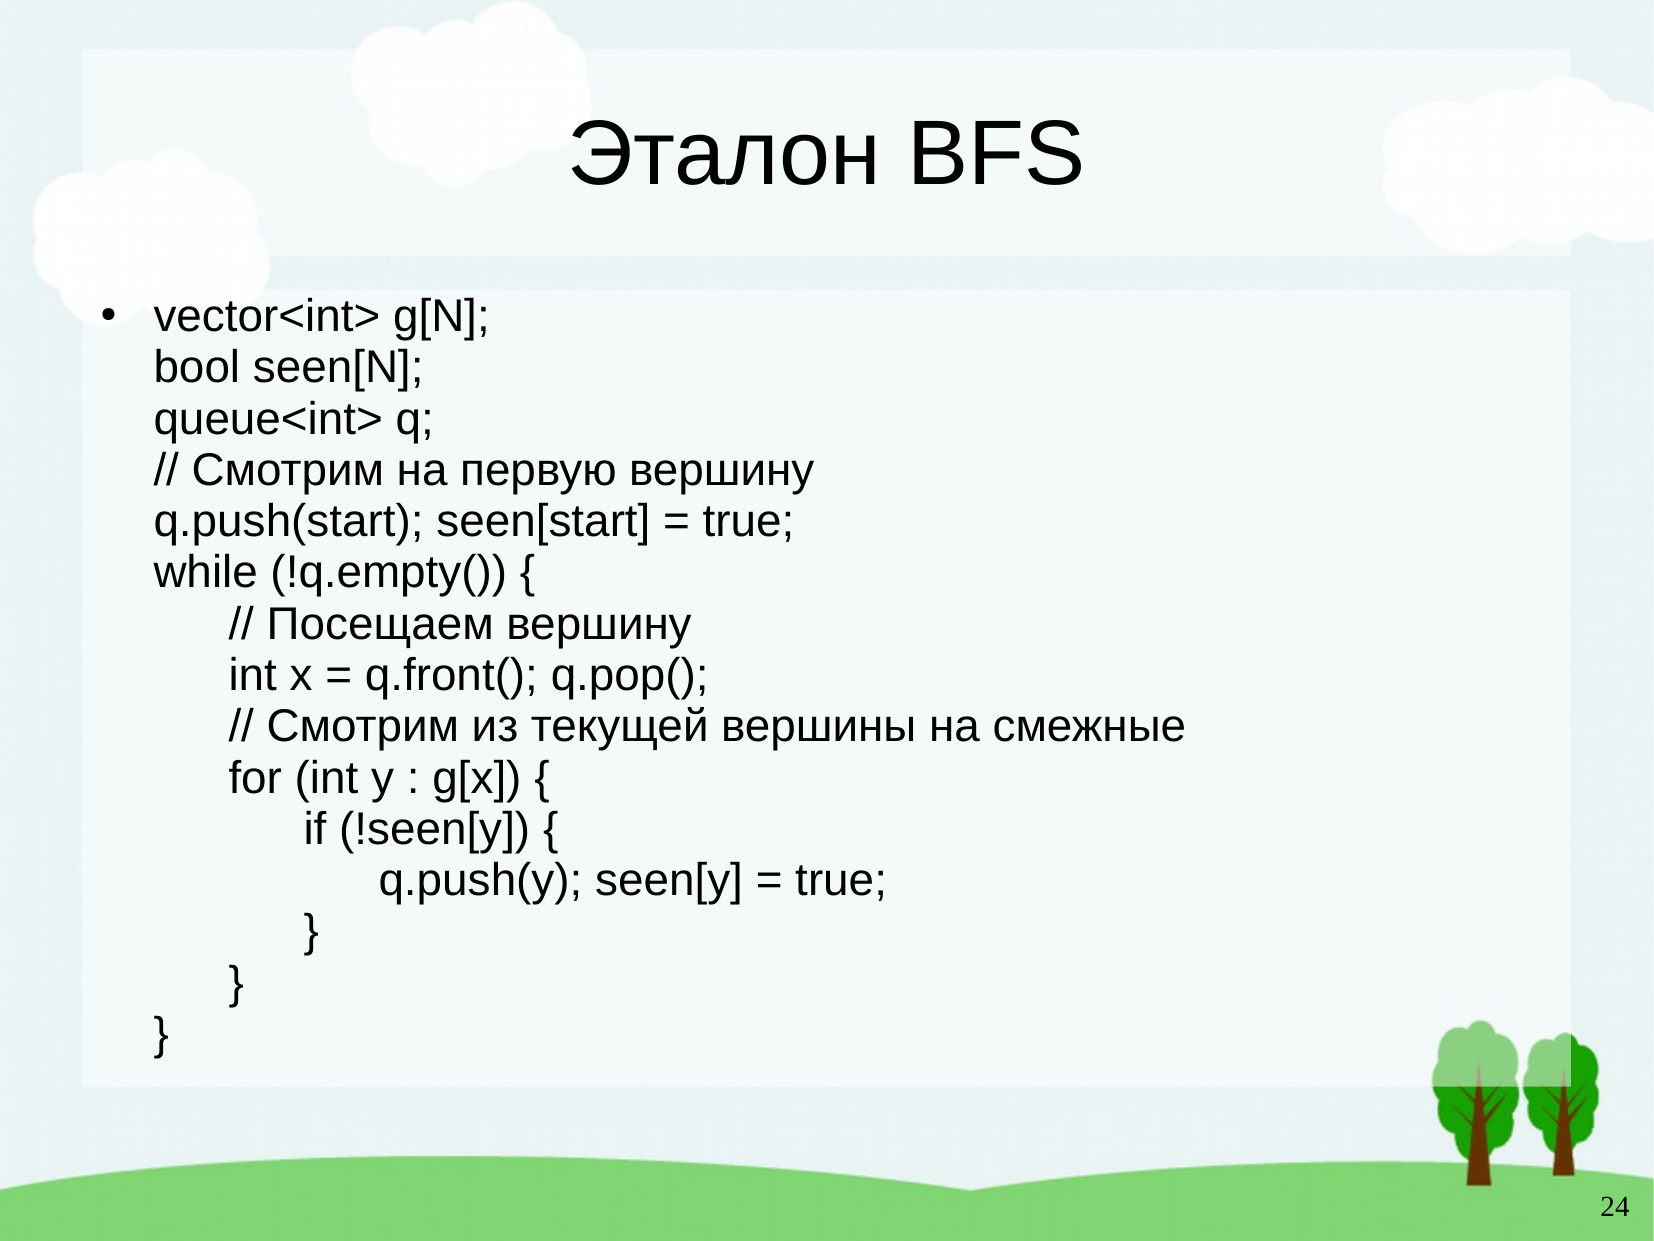

# Эталон BFS
vector<int> g[N];
bool seen[N];
queue<int> q;
// Смотрим на первую вершину
q.push(start); seen[start] = true;
while (!q.empty()) {
	// Посещаем вершину
	int x = q.front(); q.pop();
	// Смотрим из текущей вершины на смежные
	for (int y : g[x]) {
		if (!seen[y]) {
			q.push(y); seen[y] = true;
		}
	}
}
24